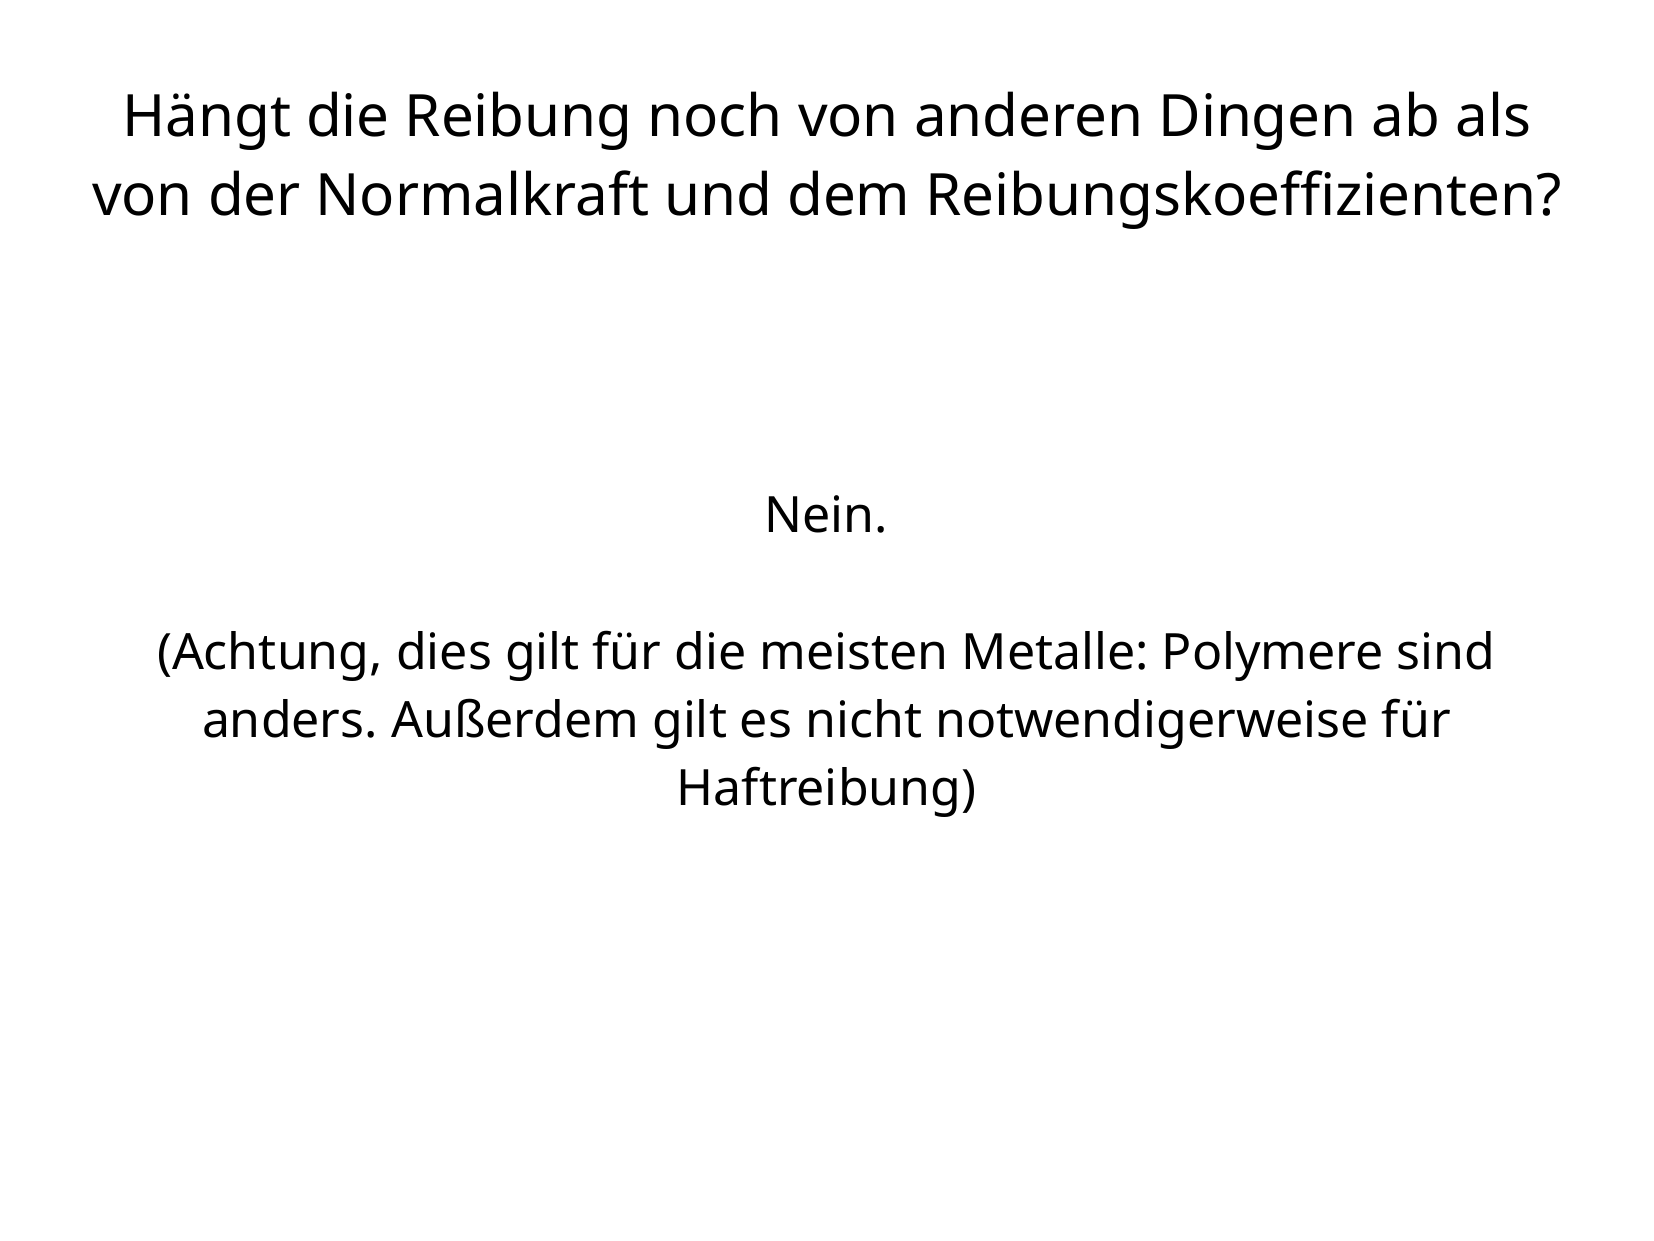

# Hängt die Reibung noch von anderen Dingen ab als von der Normalkraft und dem Reibungskoeffizienten?
Nein.
(Achtung, dies gilt für die meisten Metalle: Polymere sind anders. Außerdem gilt es nicht notwendigerweise für Haftreibung)